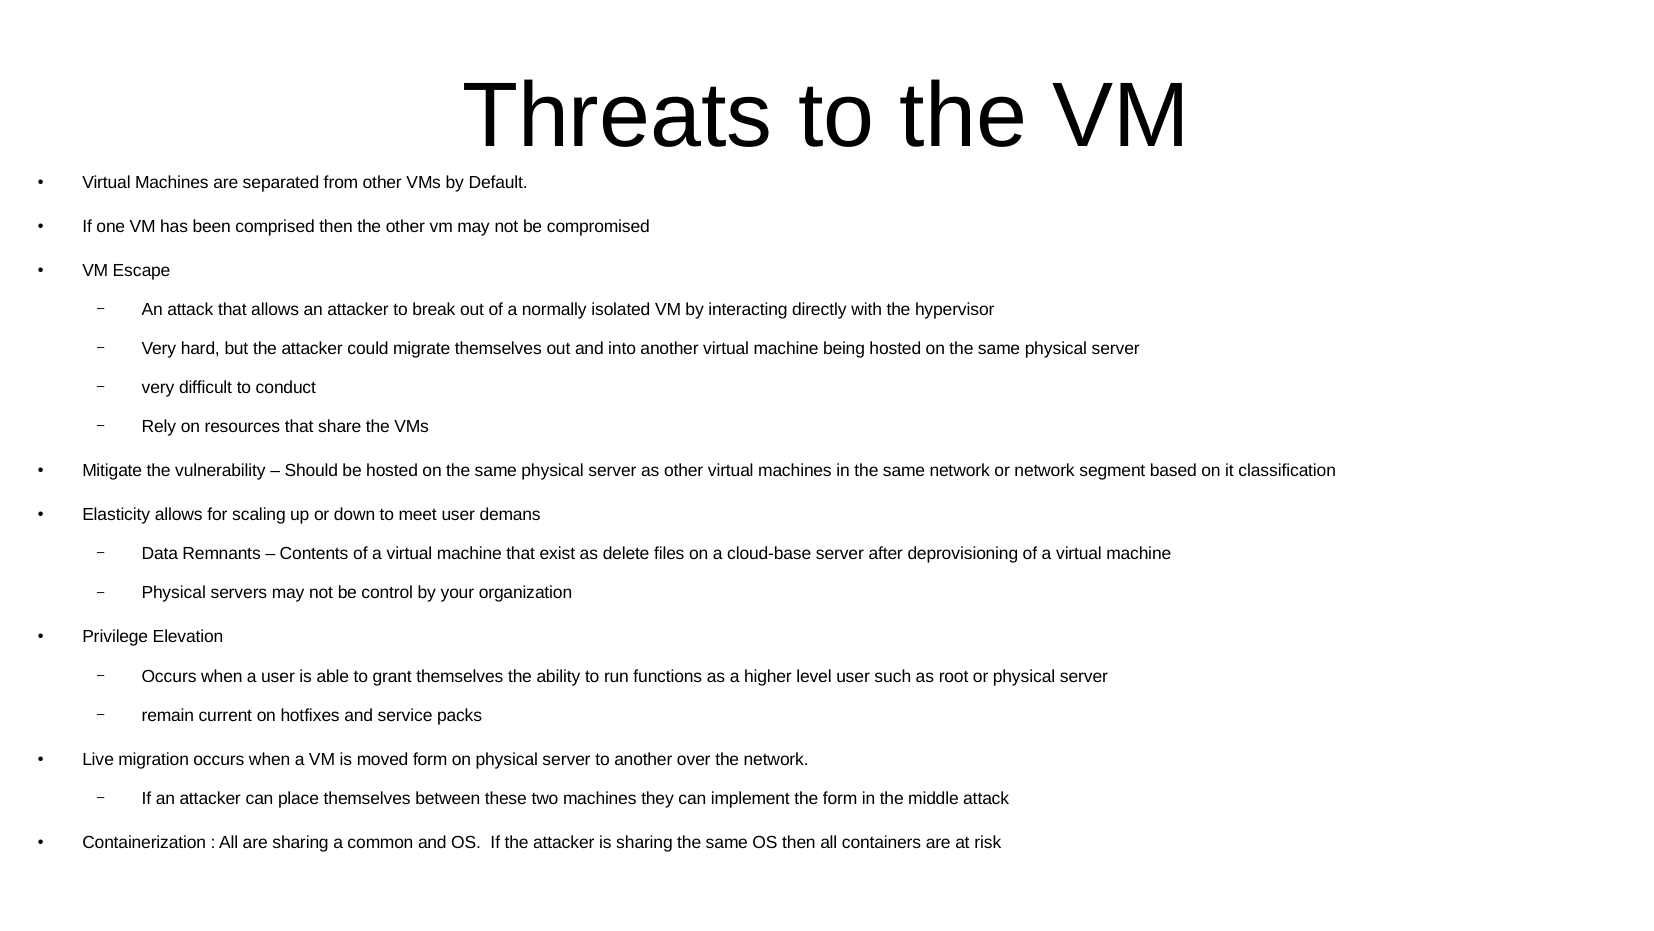

# Threats to the VM
Virtual Machines are separated from other VMs by Default.
If one VM has been comprised then the other vm may not be compromised
VM Escape
An attack that allows an attacker to break out of a normally isolated VM by interacting directly with the hypervisor
Very hard, but the attacker could migrate themselves out and into another virtual machine being hosted on the same physical server
very difficult to conduct
Rely on resources that share the VMs
Mitigate the vulnerability – Should be hosted on the same physical server as other virtual machines in the same network or network segment based on it classification
Elasticity allows for scaling up or down to meet user demans
Data Remnants – Contents of a virtual machine that exist as delete files on a cloud-base server after deprovisioning of a virtual machine
Physical servers may not be control by your organization
Privilege Elevation
Occurs when a user is able to grant themselves the ability to run functions as a higher level user such as root or physical server
remain current on hotfixes and service packs
Live migration occurs when a VM is moved form on physical server to another over the network.
If an attacker can place themselves between these two machines they can implement the form in the middle attack
Containerization : All are sharing a common and OS. If the attacker is sharing the same OS then all containers are at risk